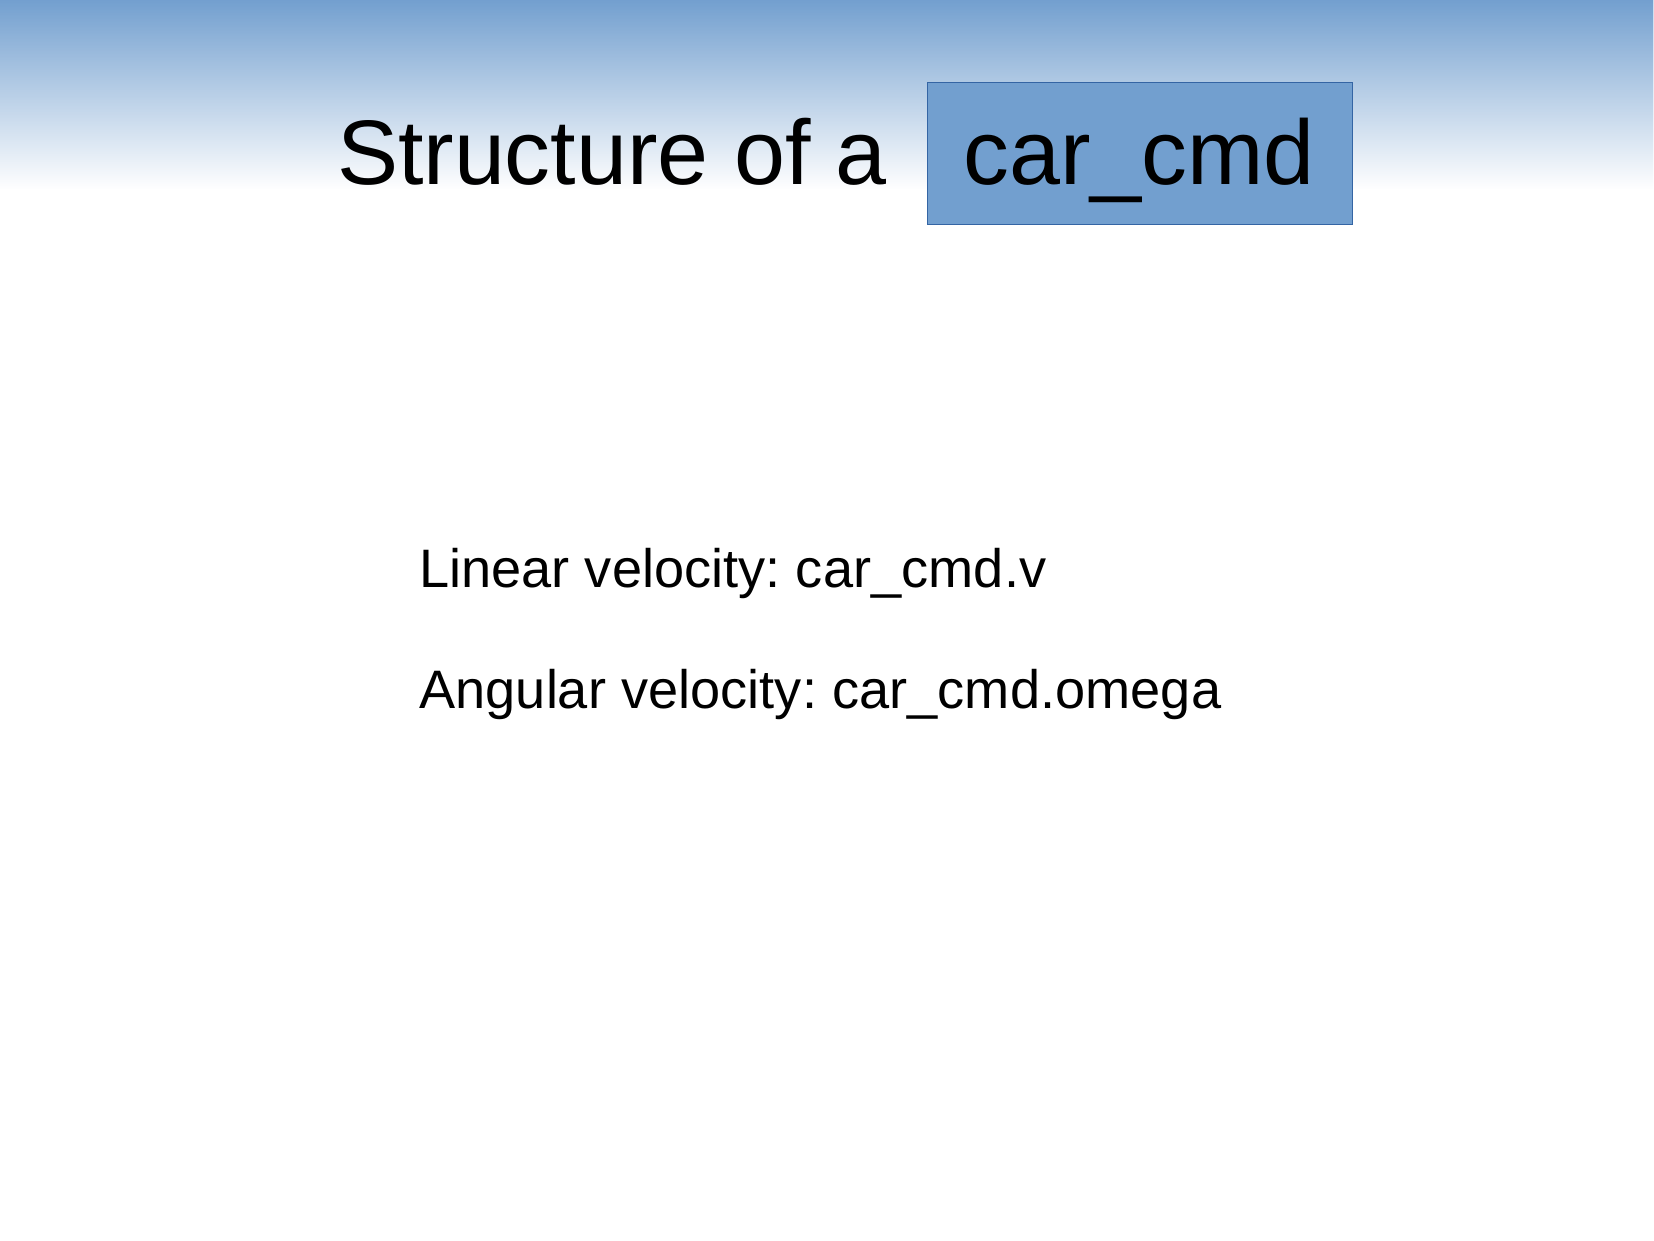

# Structure of a car_cmd
 Linear velocity: car_cmd.v
 Angular velocity: car_cmd.omega